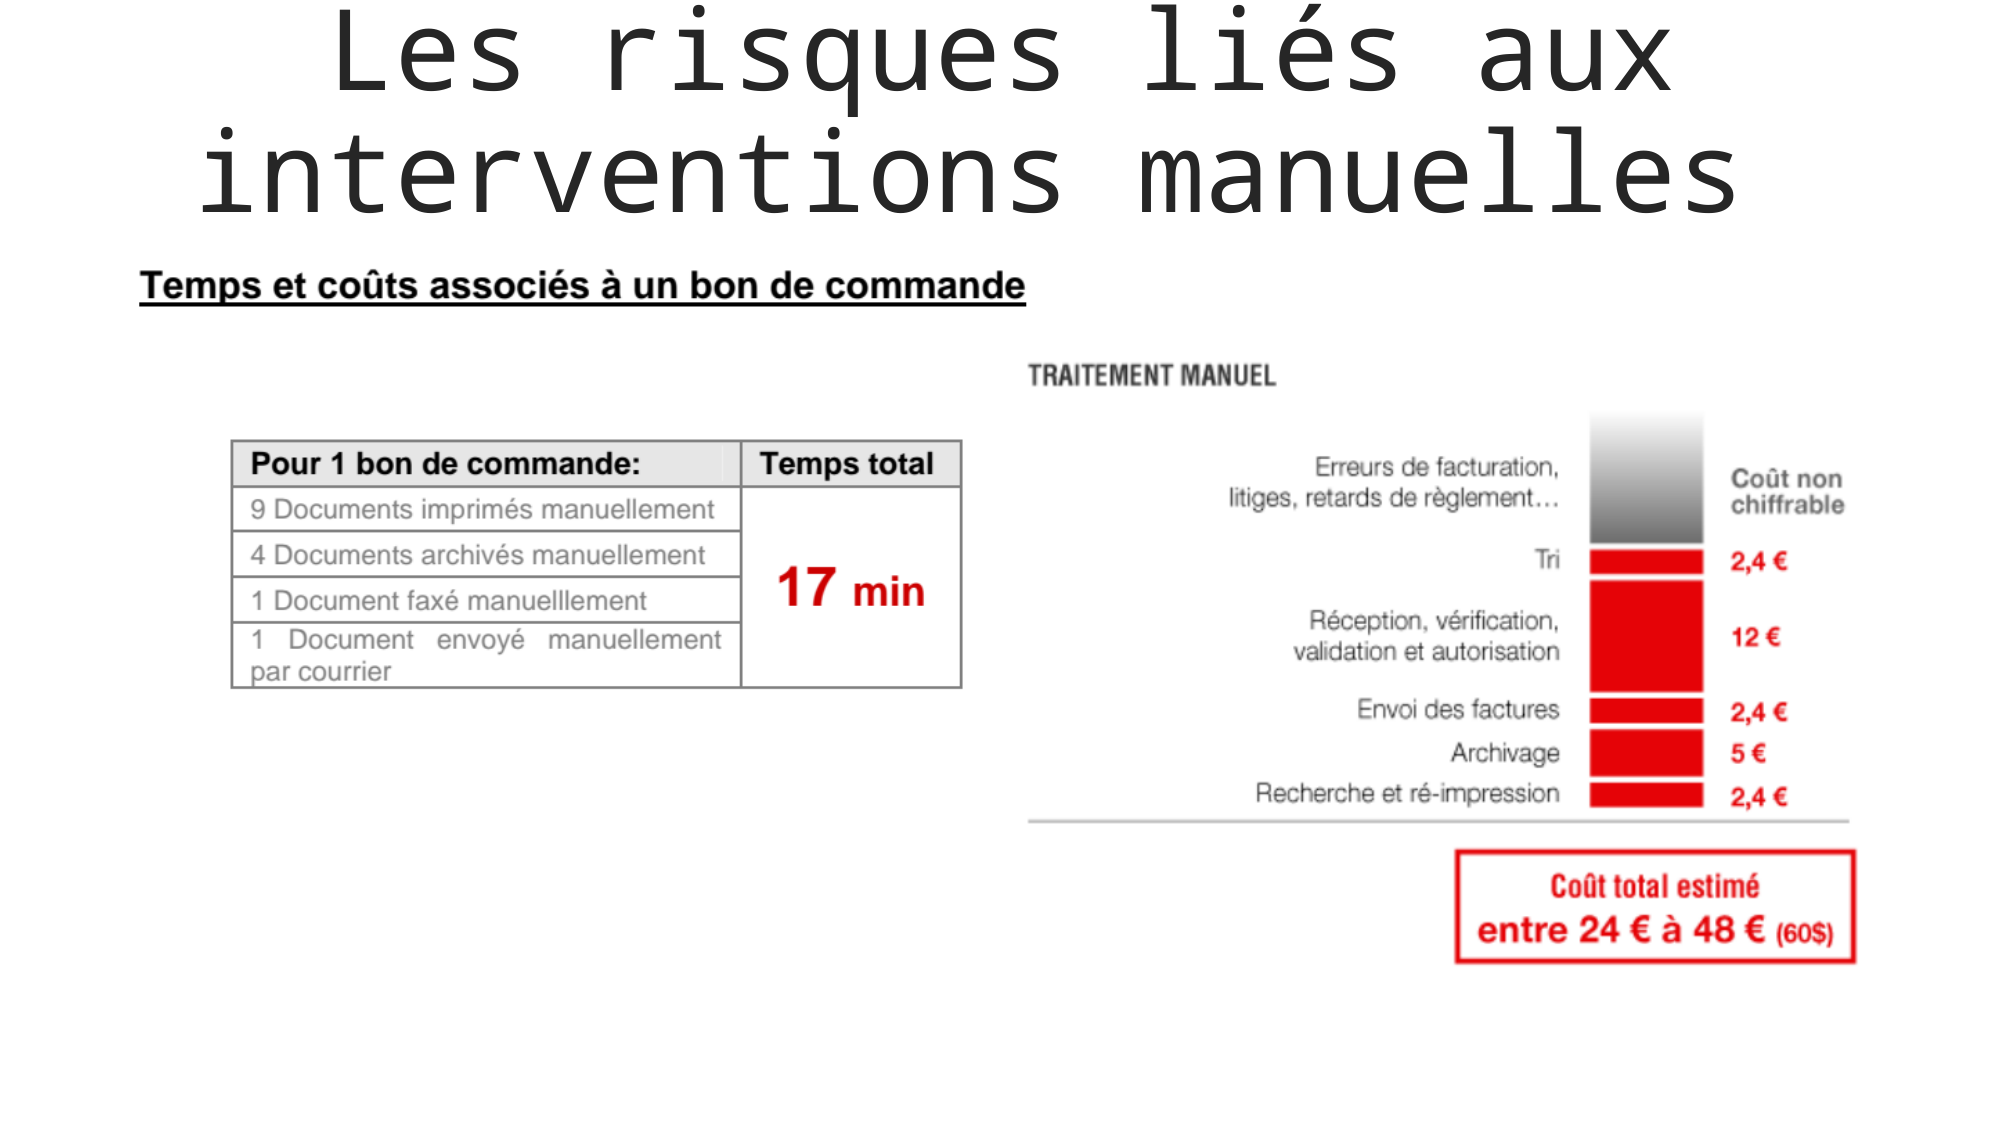

# Les risques liés aux interventions manuelles